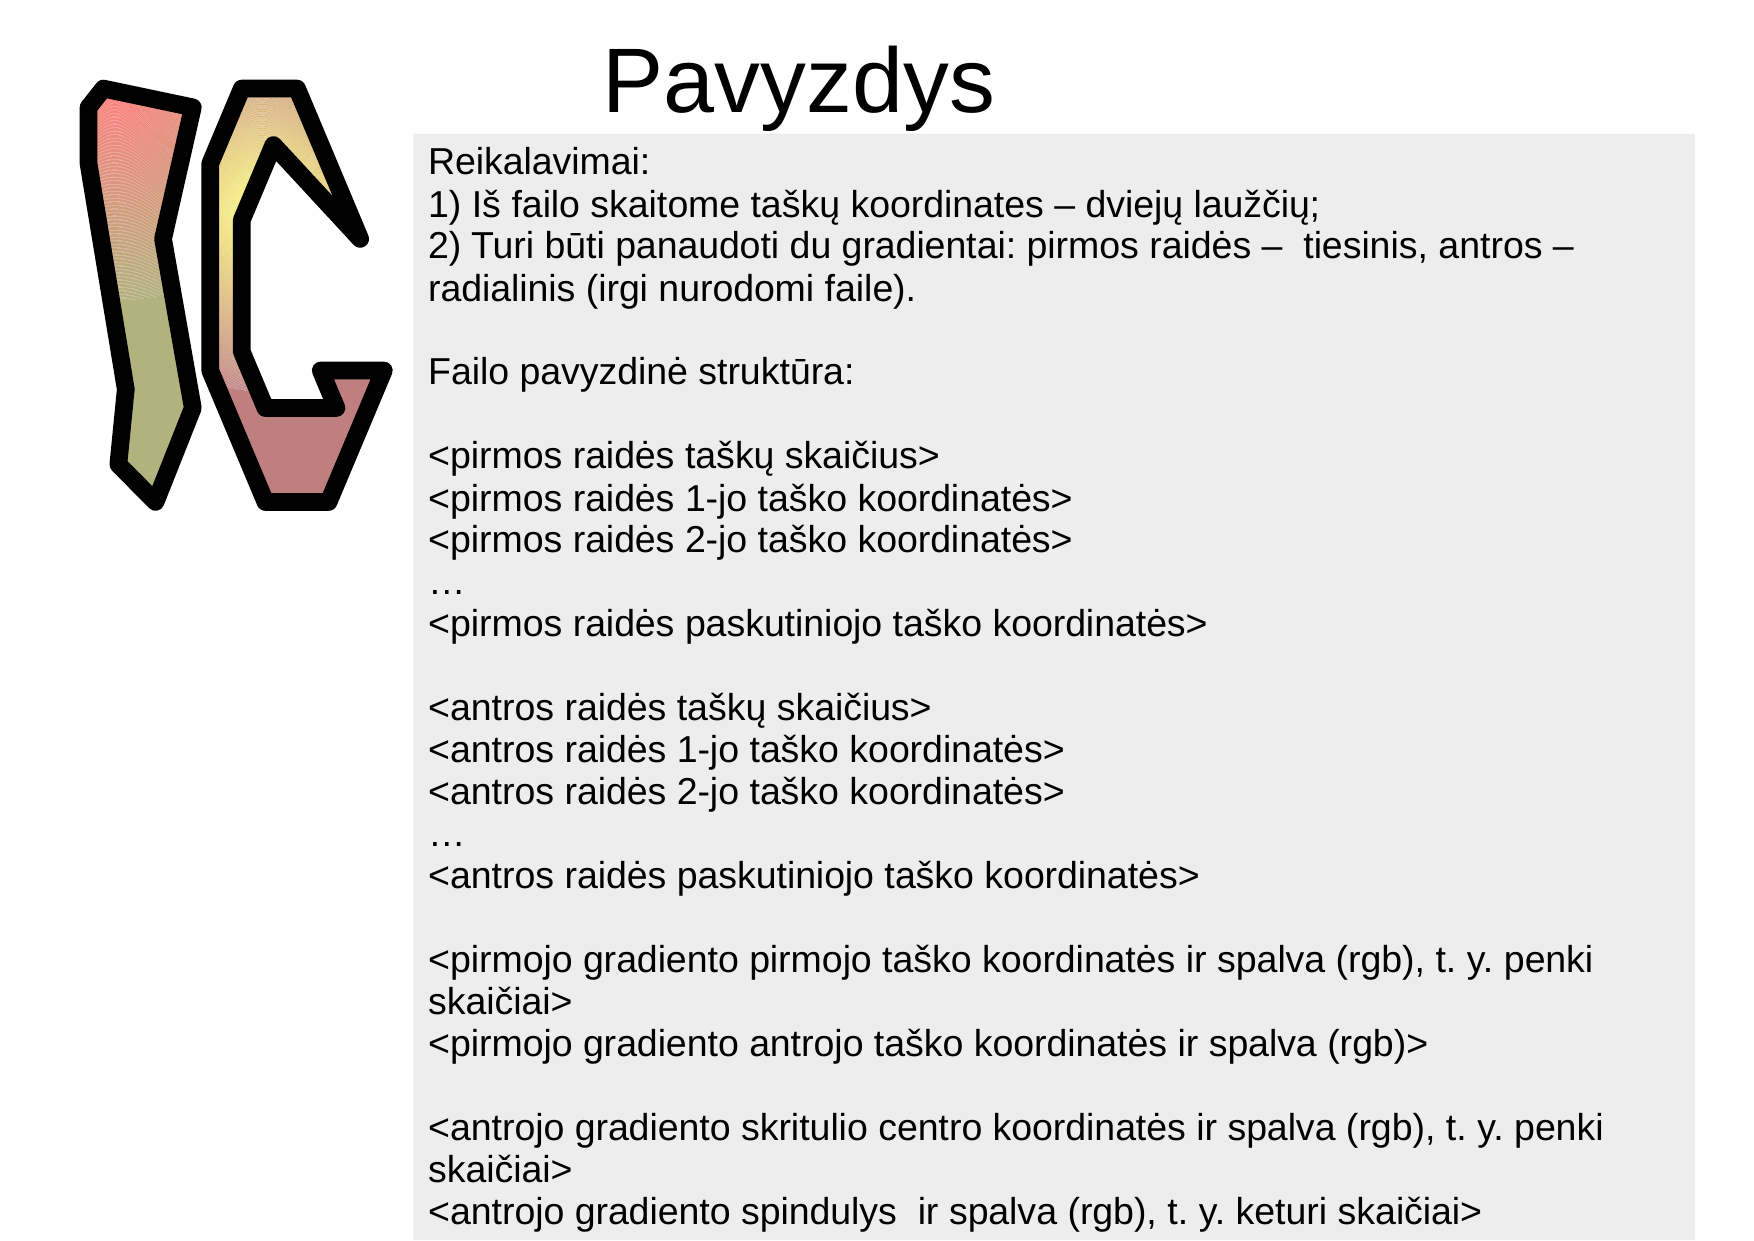

# Pavyzdys
Reikalavimai:
1) Iš failo skaitome taškų koordinates – dviejų laužčių;
2) Turi būti panaudoti du gradientai: pirmos raidės – tiesinis, antros – radialinis (irgi nurodomi faile).
Failo pavyzdinė struktūra:
<pirmos raidės taškų skaičius>
<pirmos raidės 1-jo taško koordinatės>
<pirmos raidės 2-jo taško koordinatės>
…
<pirmos raidės paskutiniojo taško koordinatės>
<antros raidės taškų skaičius>
<antros raidės 1-jo taško koordinatės>
<antros raidės 2-jo taško koordinatės>
…
<antros raidės paskutiniojo taško koordinatės>
<pirmojo gradiento pirmojo taško koordinatės ir spalva (rgb), t. y. penki skaičiai>
<pirmojo gradiento antrojo taško koordinatės ir spalva (rgb)>
<antrojo gradiento skritulio centro koordinatės ir spalva (rgb), t. y. penki skaičiai>
<antrojo gradiento spindulys ir spalva (rgb), t. y. keturi skaičiai>